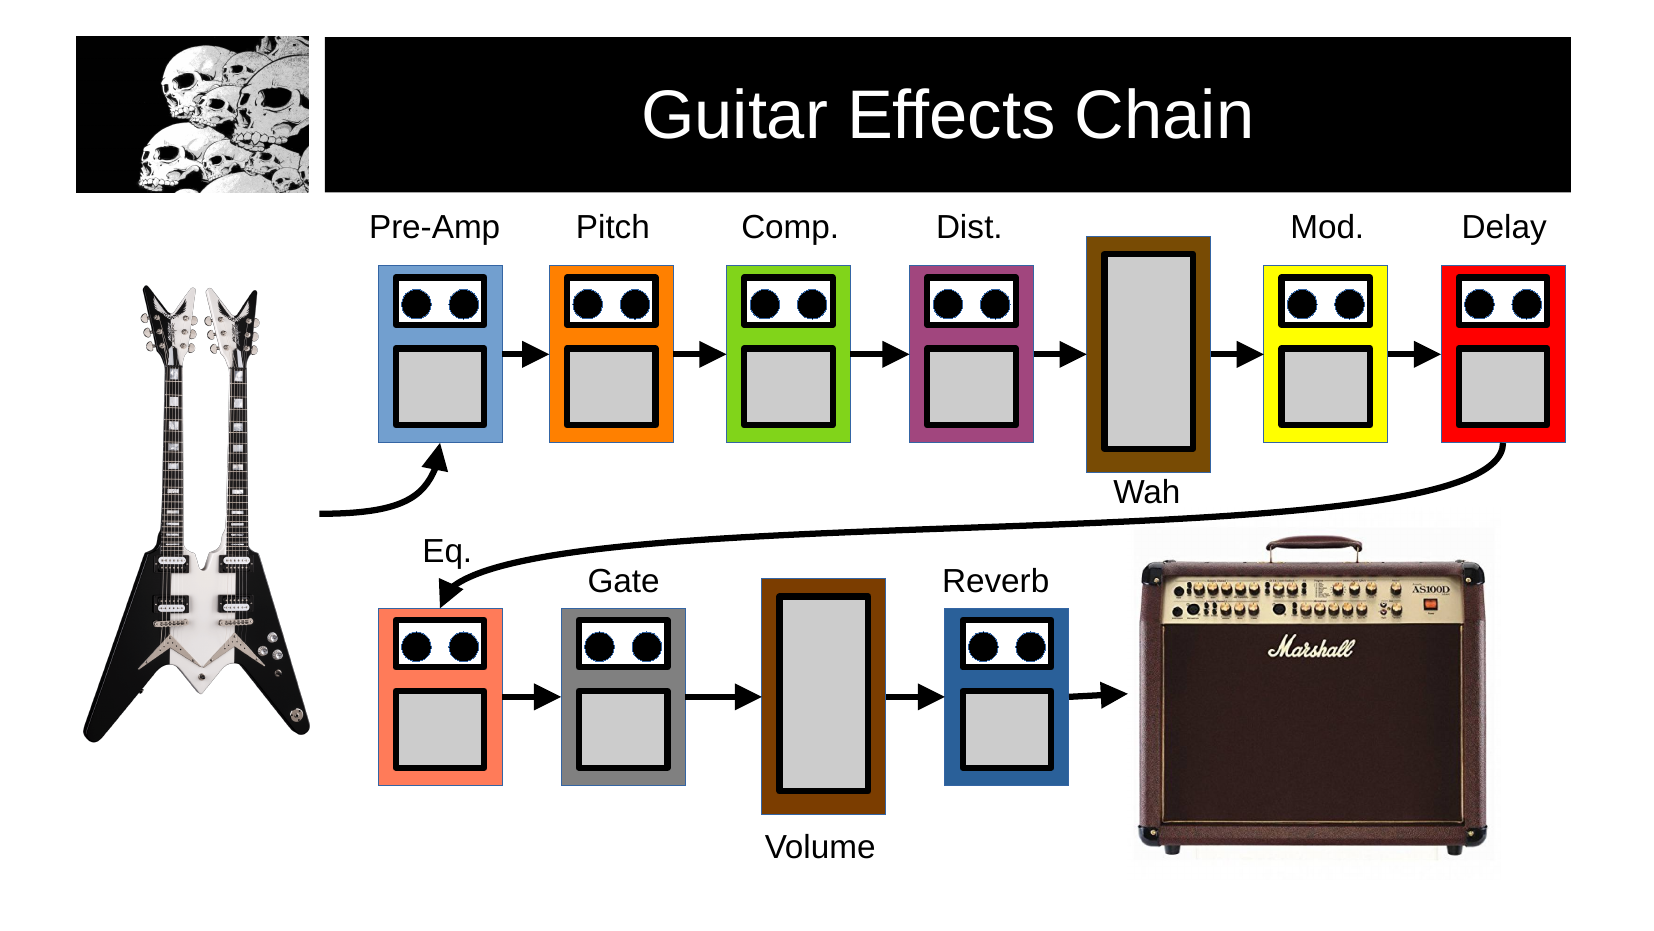

# Guitar Effects Chain
Pre-Amp
Pitch
Comp.
Dist.
Mod.
Delay
Wah
Eq.
Gate
Reverb
Volume